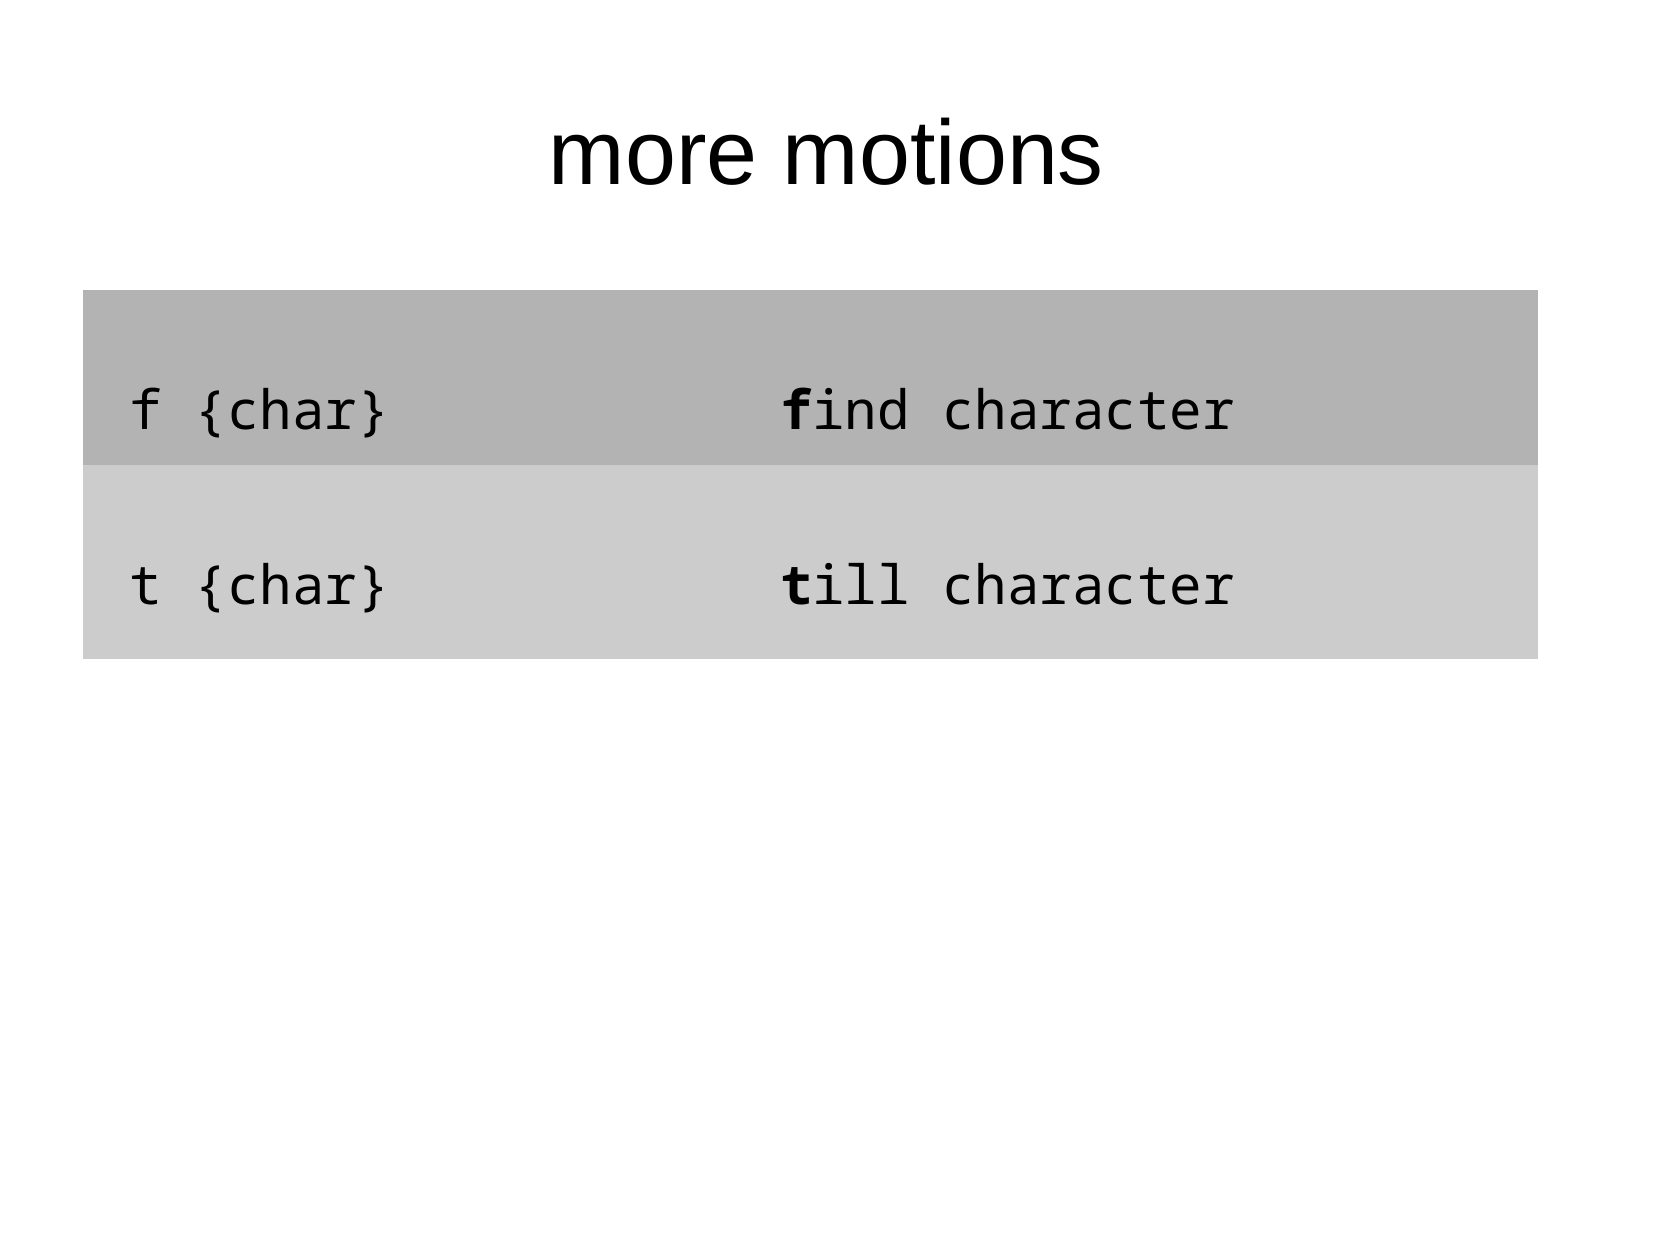

# more motions
| f {char} find character |
| --- |
| t {char} till character |